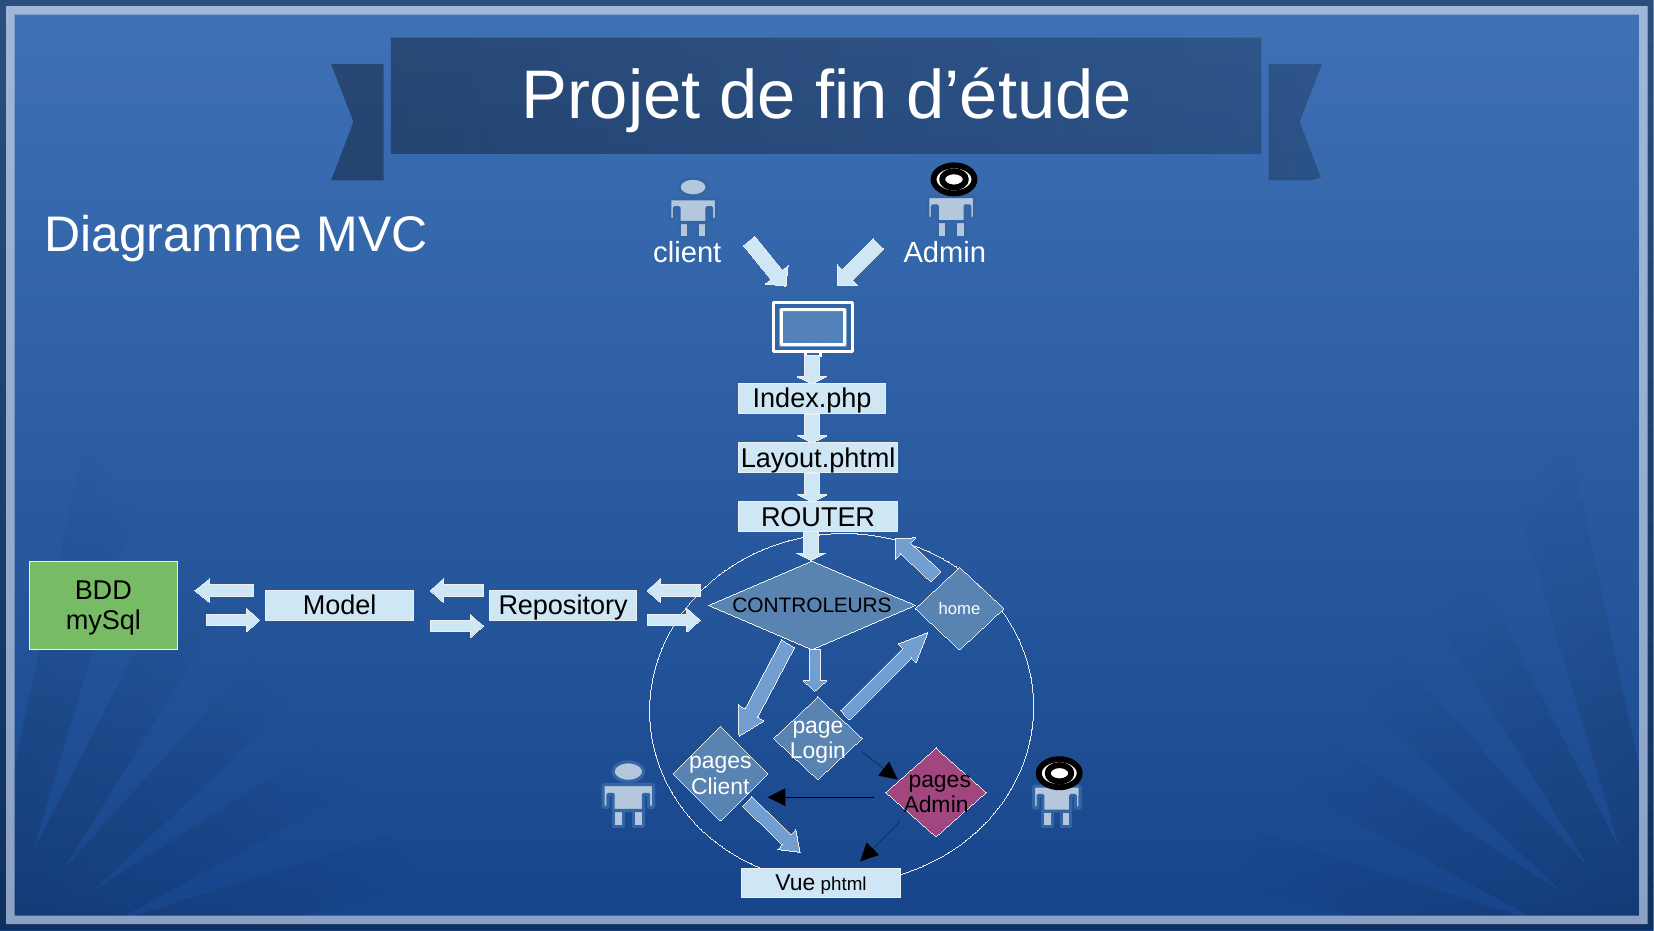

# Projet de fin d’étude
Diagramme MVC
 client
Admin
Index.php
Layout.phtml
ROUTER
BDD
mySql
CONTROLEURS
home
Model
Repository
page
Login
 pages
Client
 pages
Admin
Vue phtml